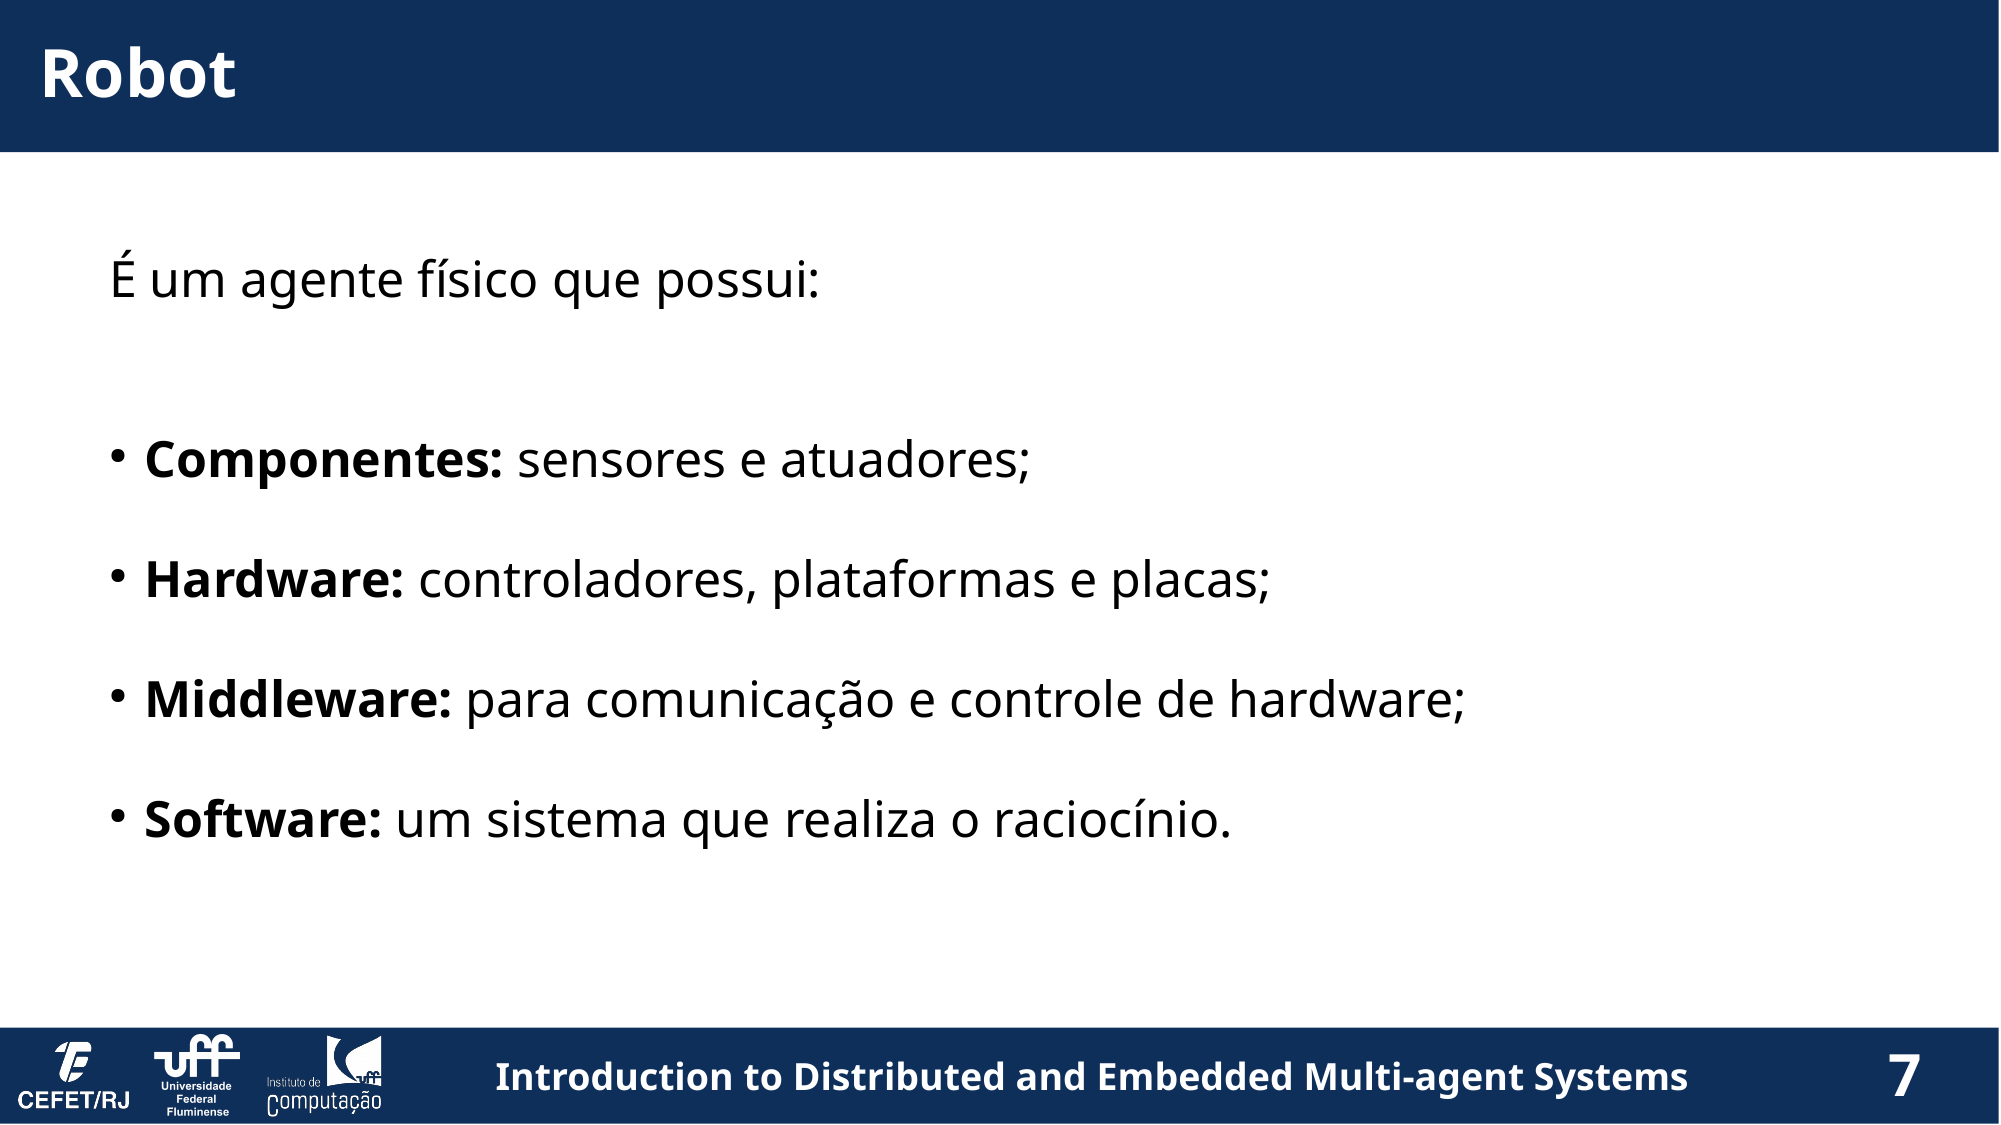

Robot
É um agente físico que possui:
Componentes: sensores e atuadores;
Hardware: controladores, plataformas e placas;
Middleware: para comunicação e controle de hardware;
Software: um sistema que realiza o raciocínio.